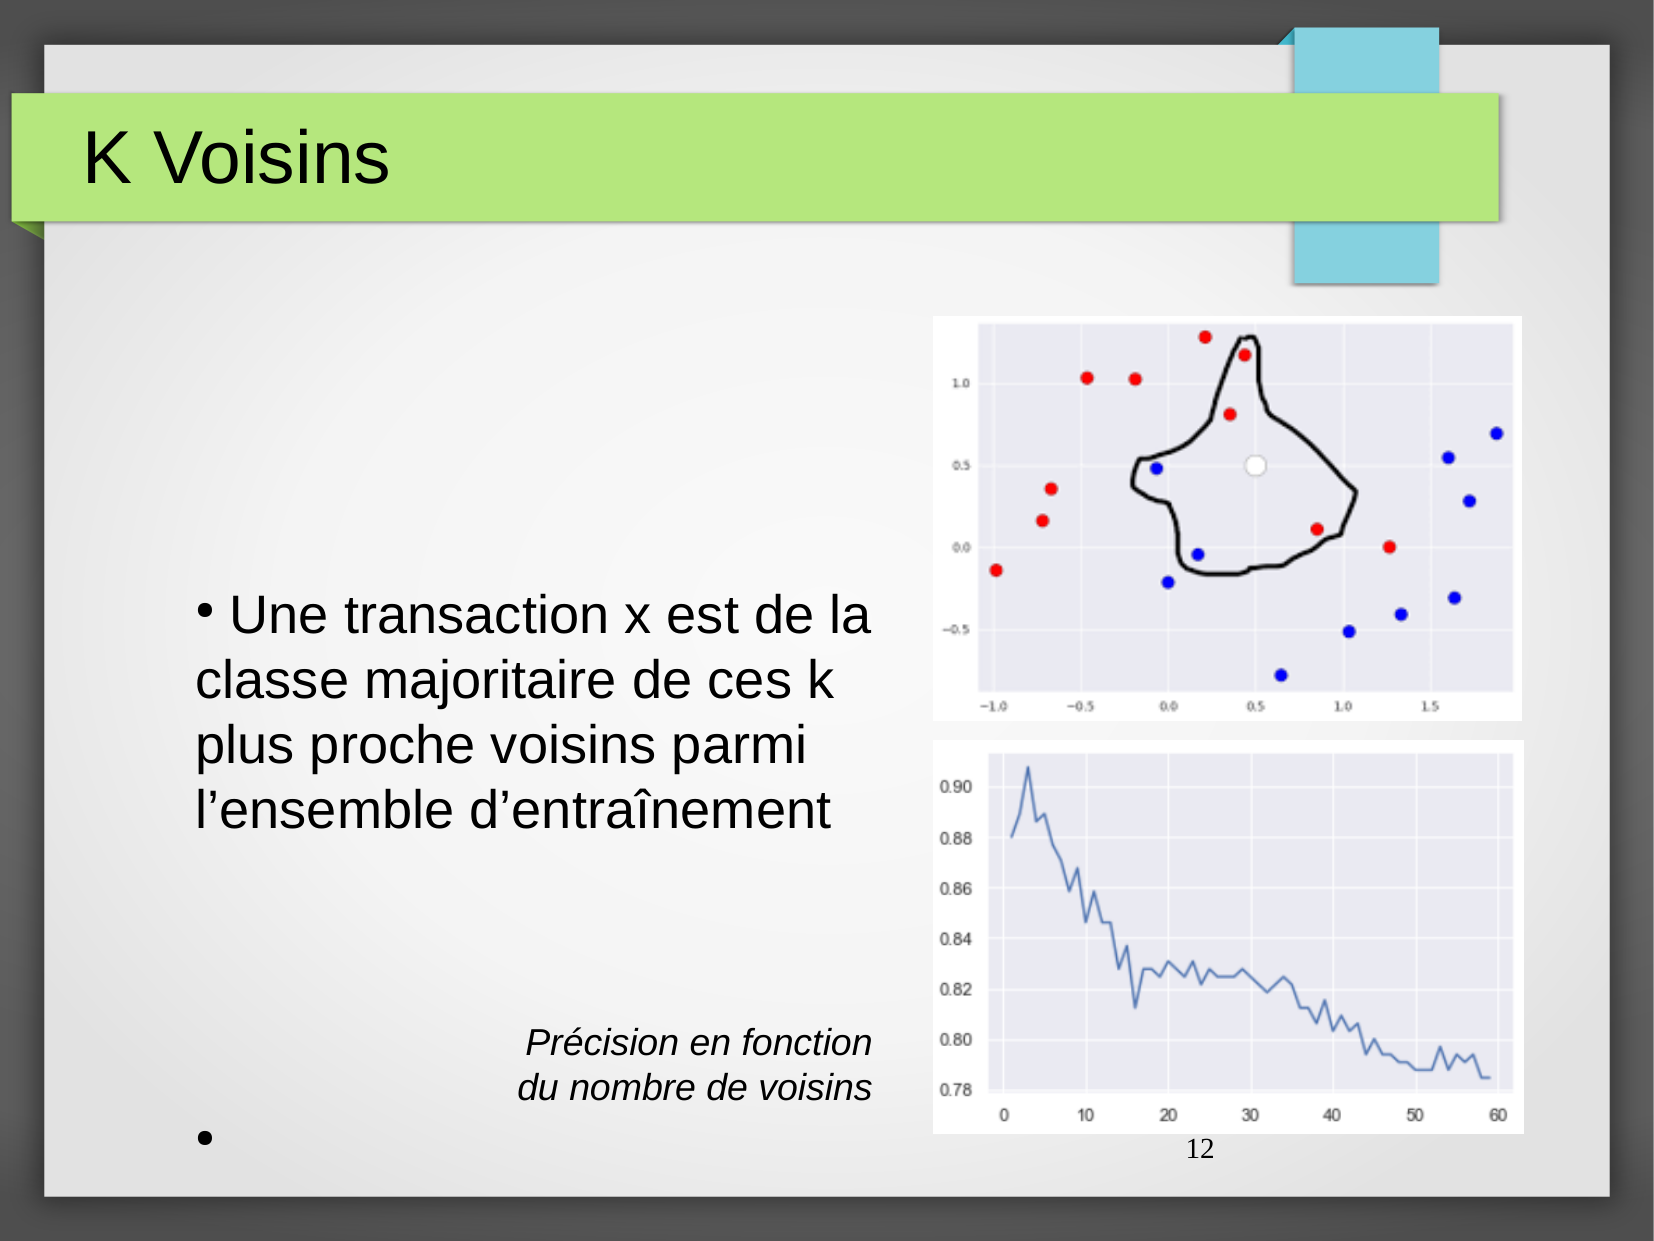

# K Voisins
 Une transaction x est de la classe majoritaire de ces k plus proche voisins parmi l’ensemble d’entraînement
Précision en fonction
 du nombre de voisins